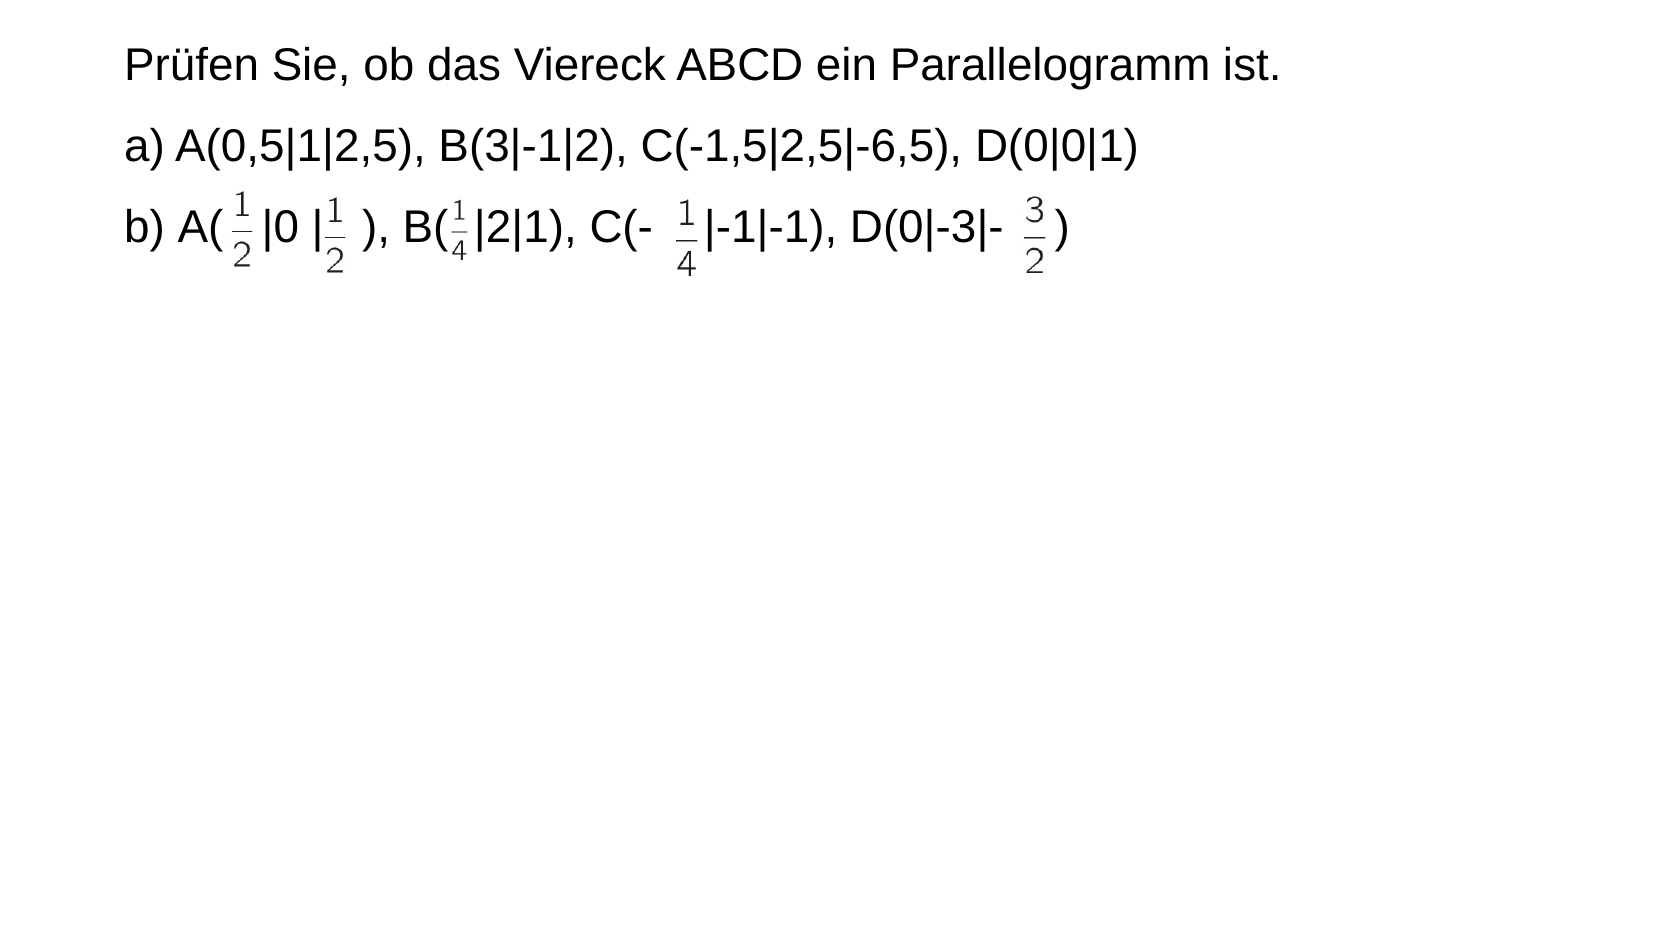

# Prüfen Sie, ob das Viereck ABCD ein Parallelogramm ist.
a) A(0,5|1|2,5), B(3|-1|2), C(-1,5|2,5|-6,5), D(0|0|1)
b) A( |0 | ), B( |2|1), C(- |-1|-1), D(0|-3|- )